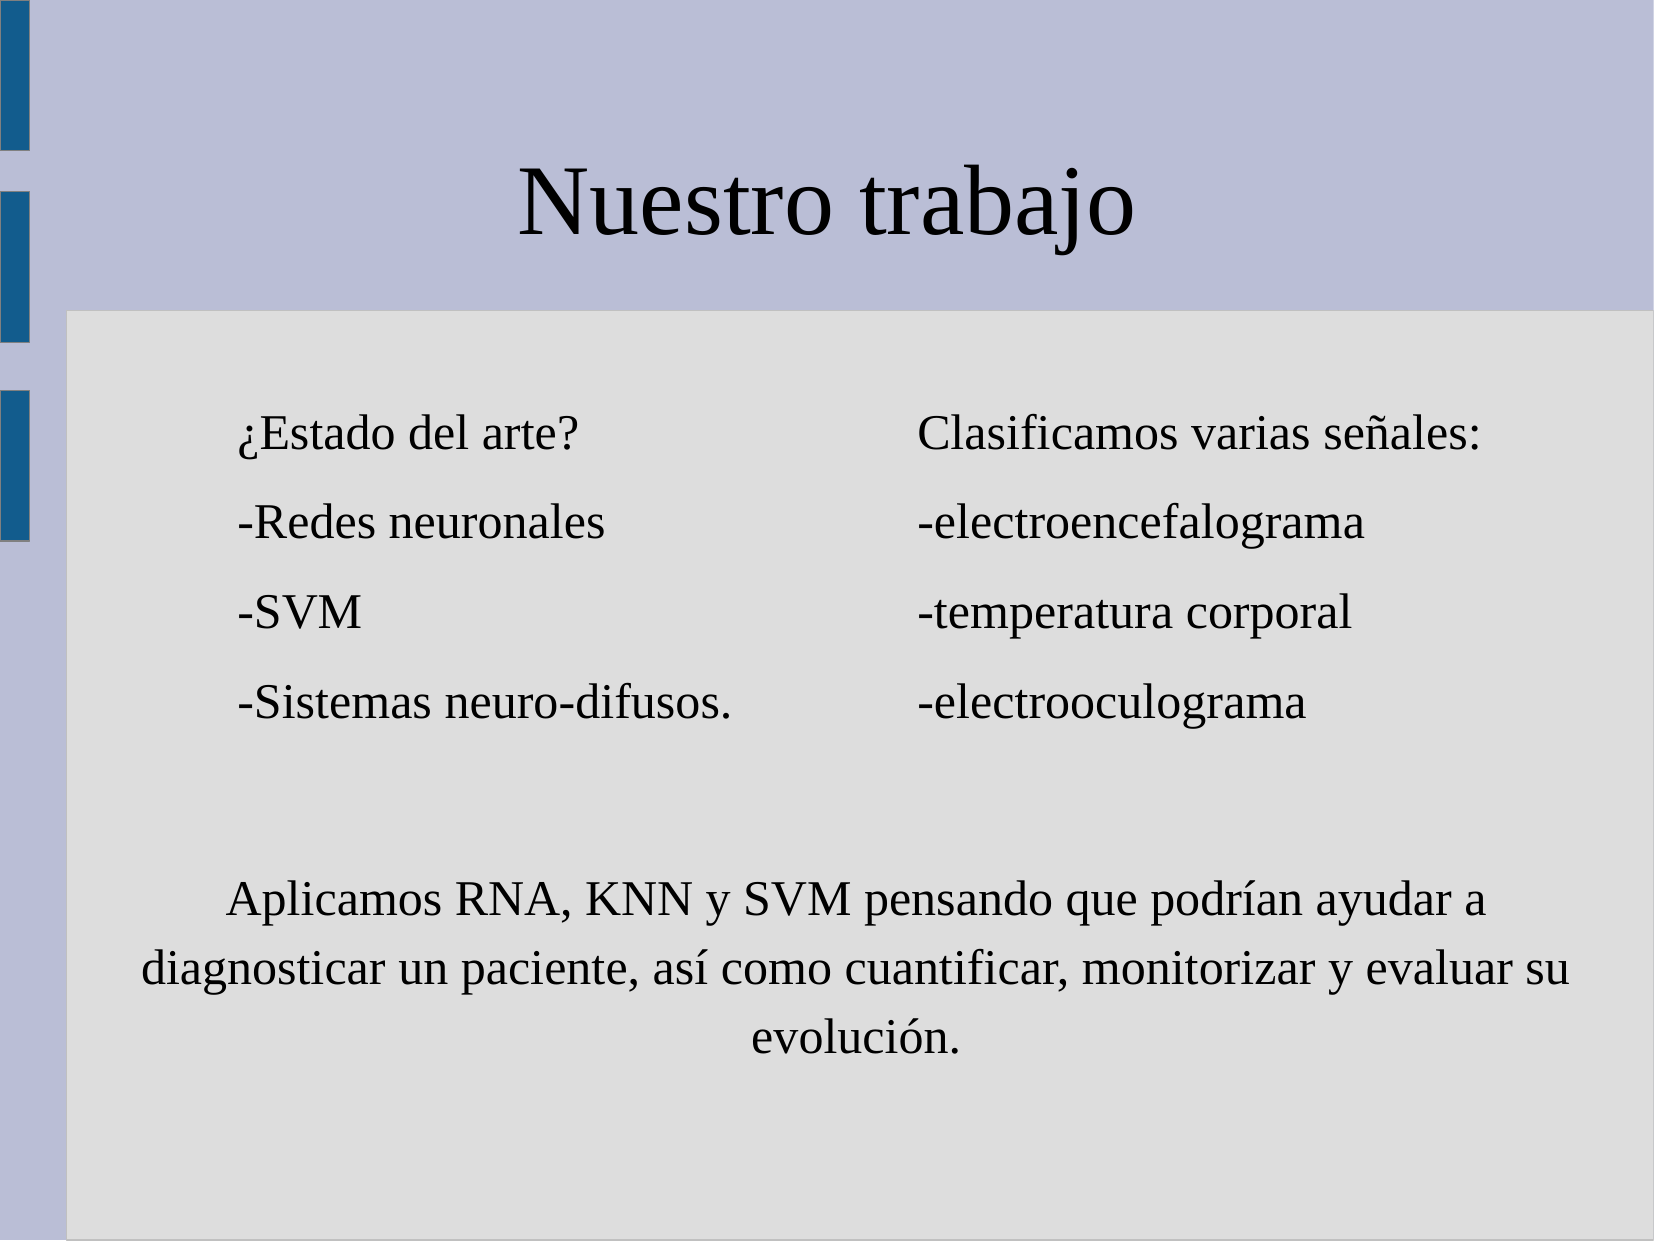

# Nuestro trabajo
¿Estado del arte?
-Redes neuronales
-SVM
-Sistemas neuro-difusos.
Clasificamos varias señales:
-electroencefalograma
-temperatura corporal
-electrooculograma
Aplicamos RNA, KNN y SVM pensando que podrían ayudar a diagnosticar un paciente, así como cuantificar, monitorizar y evaluar su evolución.